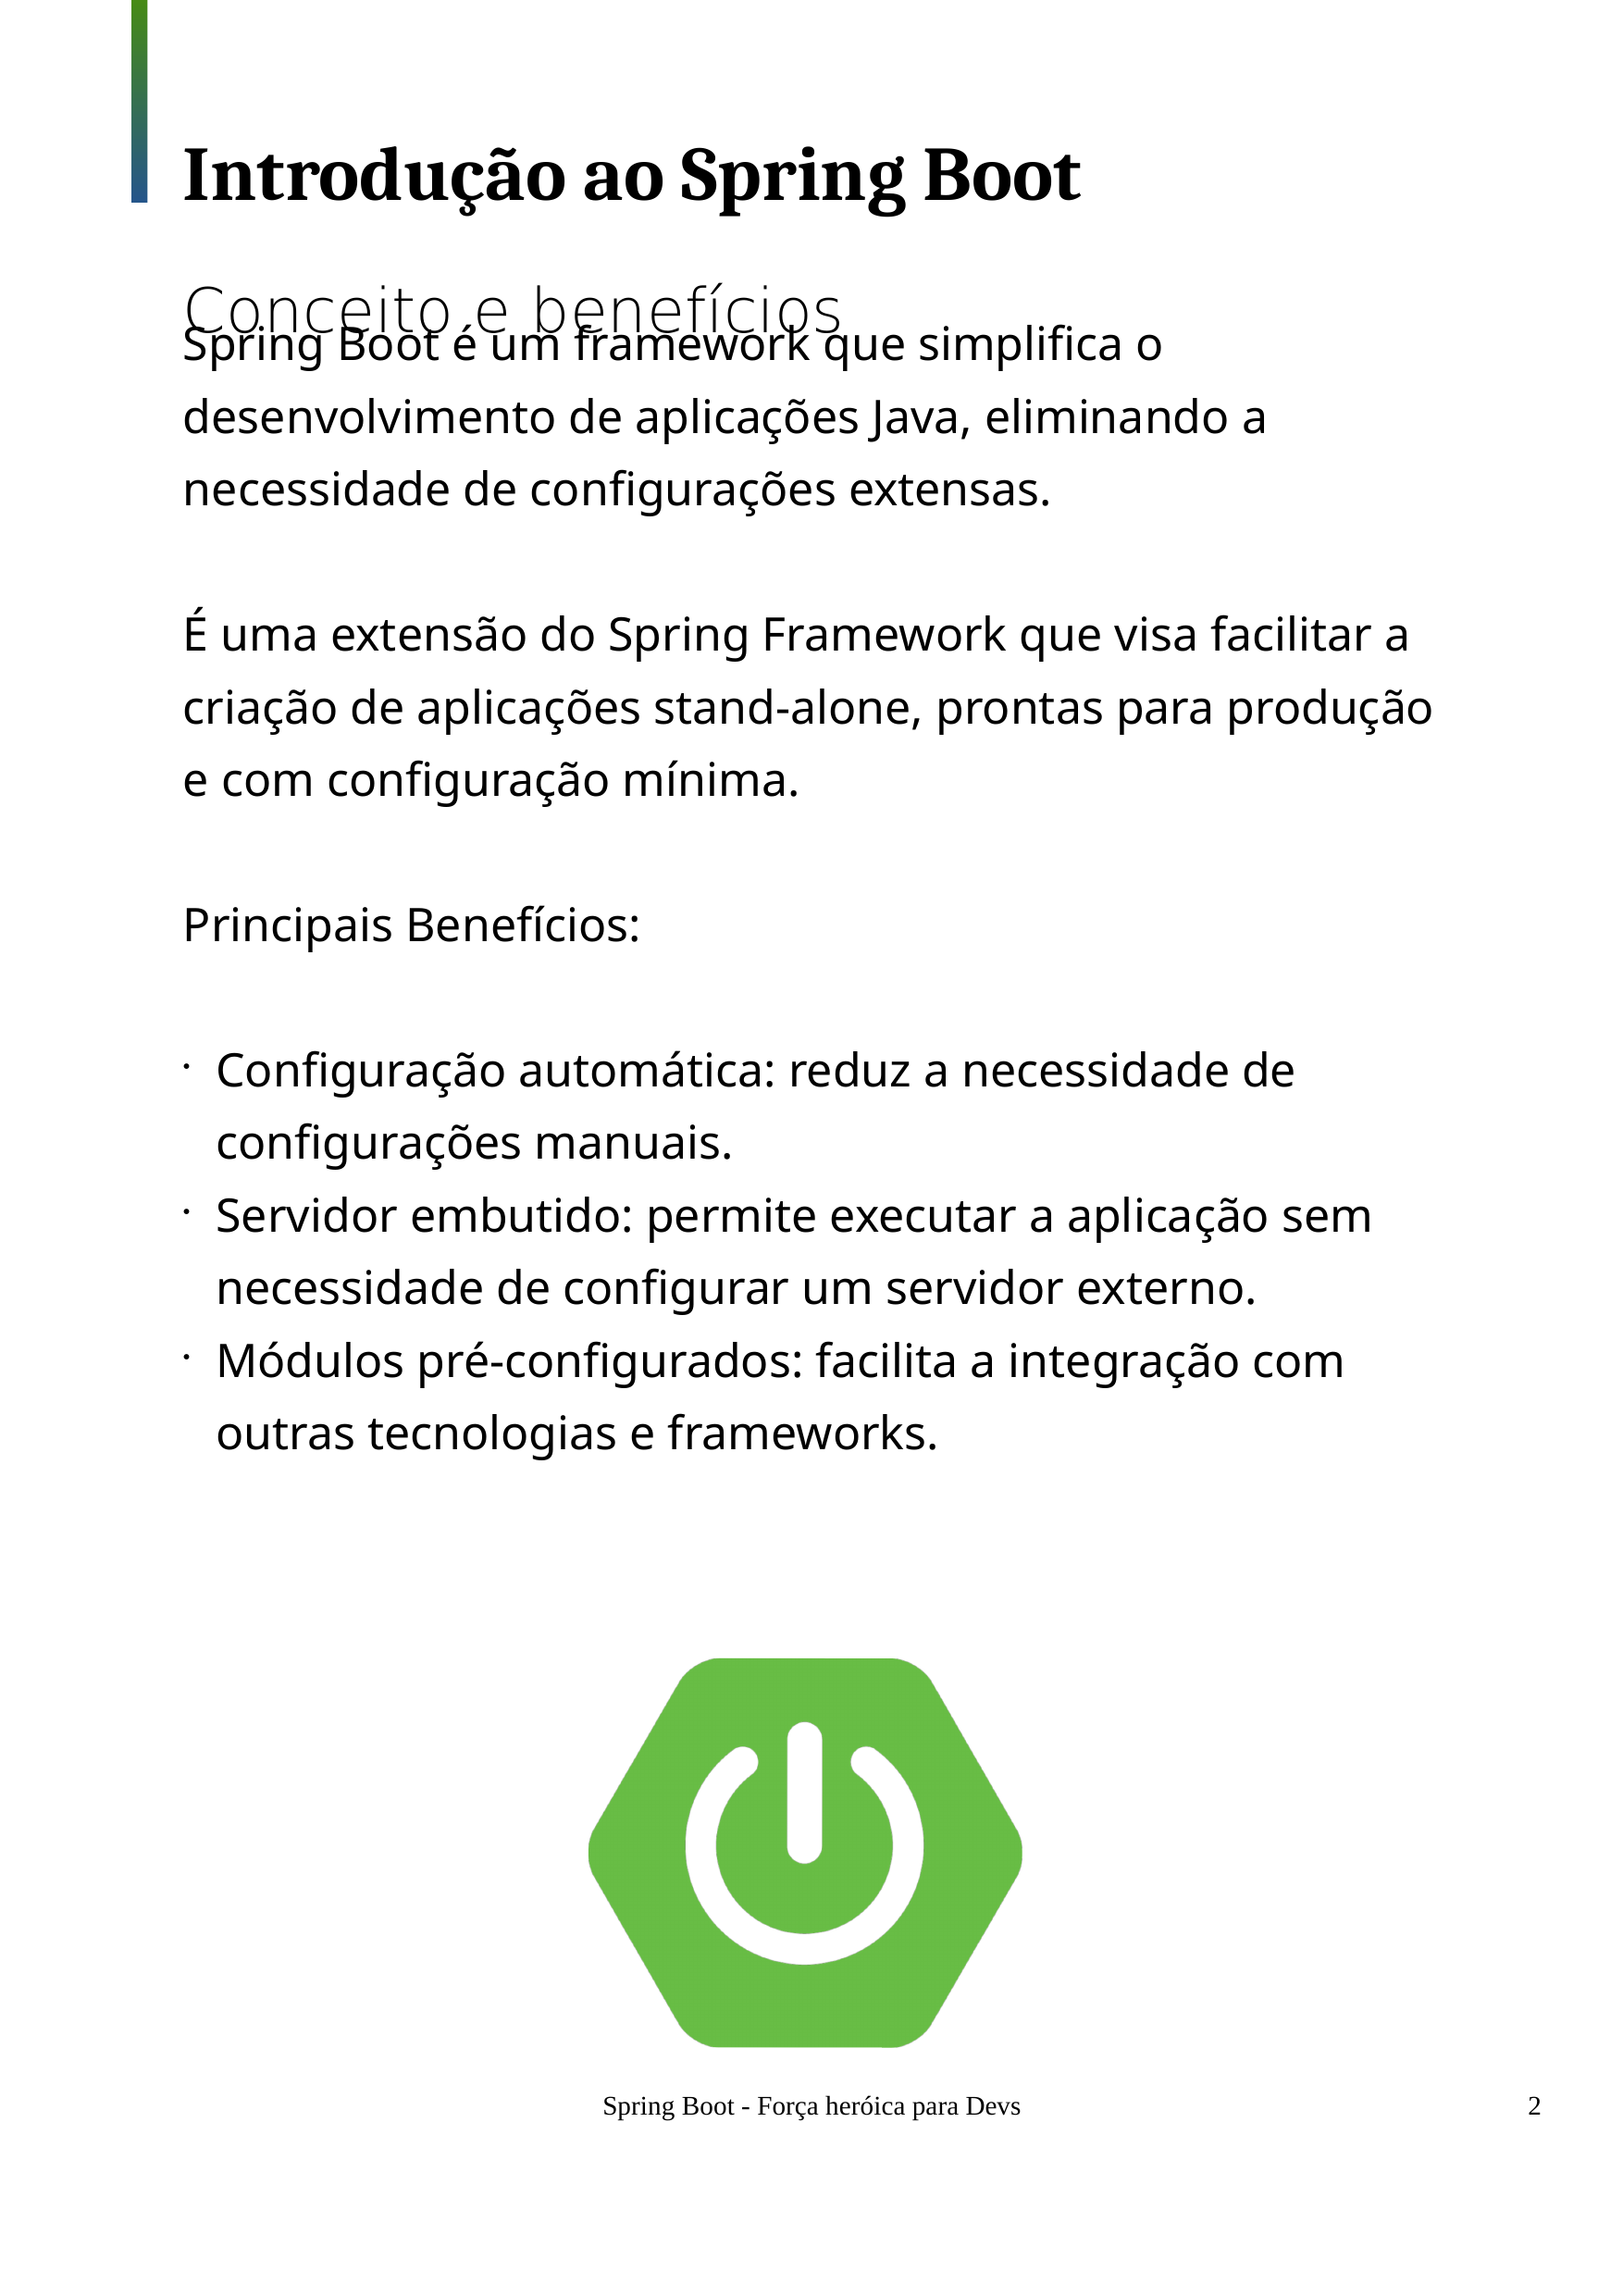

Introdução ao Spring Boot
Conceito e benefícios
Spring Boot é um framework que simplifica o desenvolvimento de aplicações Java, eliminando a necessidade de configurações extensas.
É uma extensão do Spring Framework que visa facilitar a criação de aplicações stand-alone, prontas para produção e com configuração mínima.
Principais Benefícios:
Configuração automática: reduz a necessidade de configurações manuais.
Servidor embutido: permite executar a aplicação sem necessidade de configurar um servidor externo.
Módulos pré-configurados: facilita a integração com outras tecnologias e frameworks.
Spring Boot - Força heróica para Devs
2